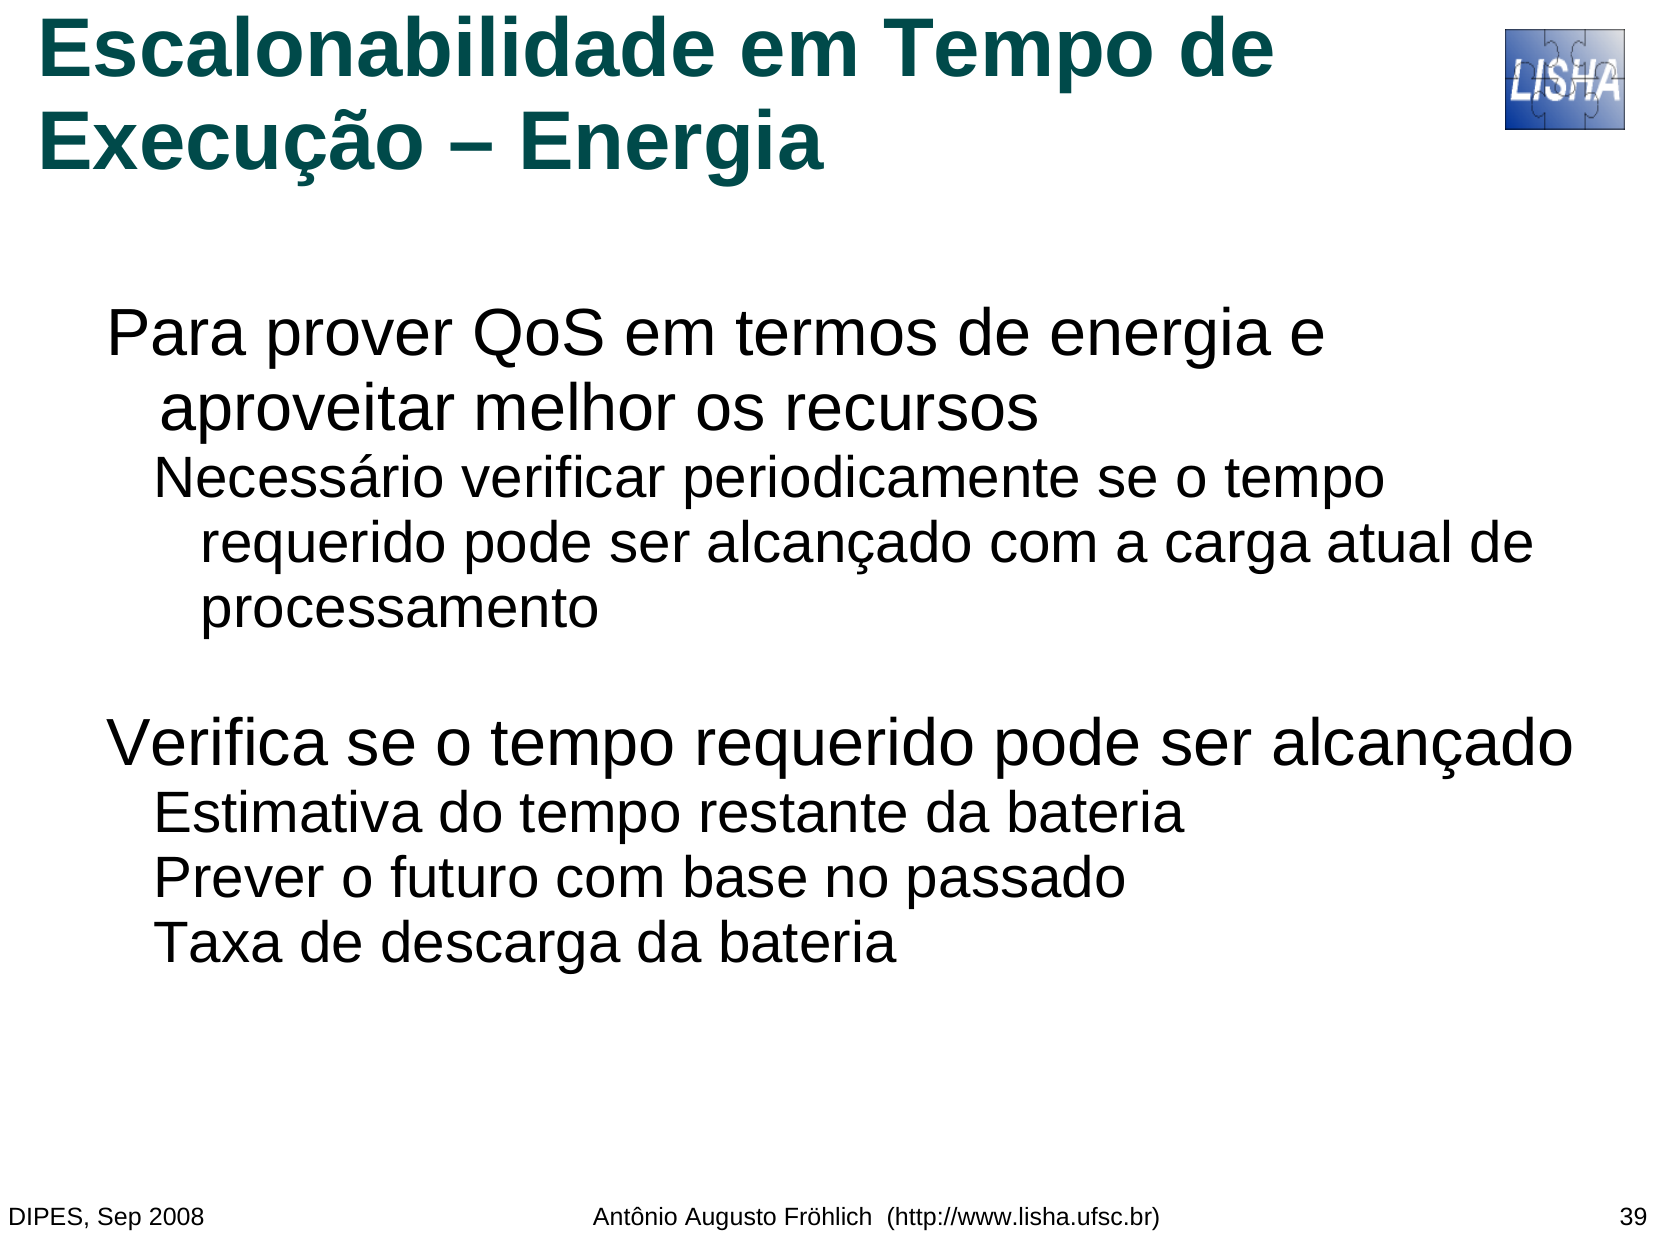

# Escalonabilidade em Tempo de Execução – Energia
Para prover QoS em termos de energia e aproveitar melhor os recursos
Necessário verificar periodicamente se o tempo requerido pode ser alcançado com a carga atual de processamento
Verifica se o tempo requerido pode ser alcançado
Estimativa do tempo restante da bateria
Prever o futuro com base no passado
Taxa de descarga da bateria